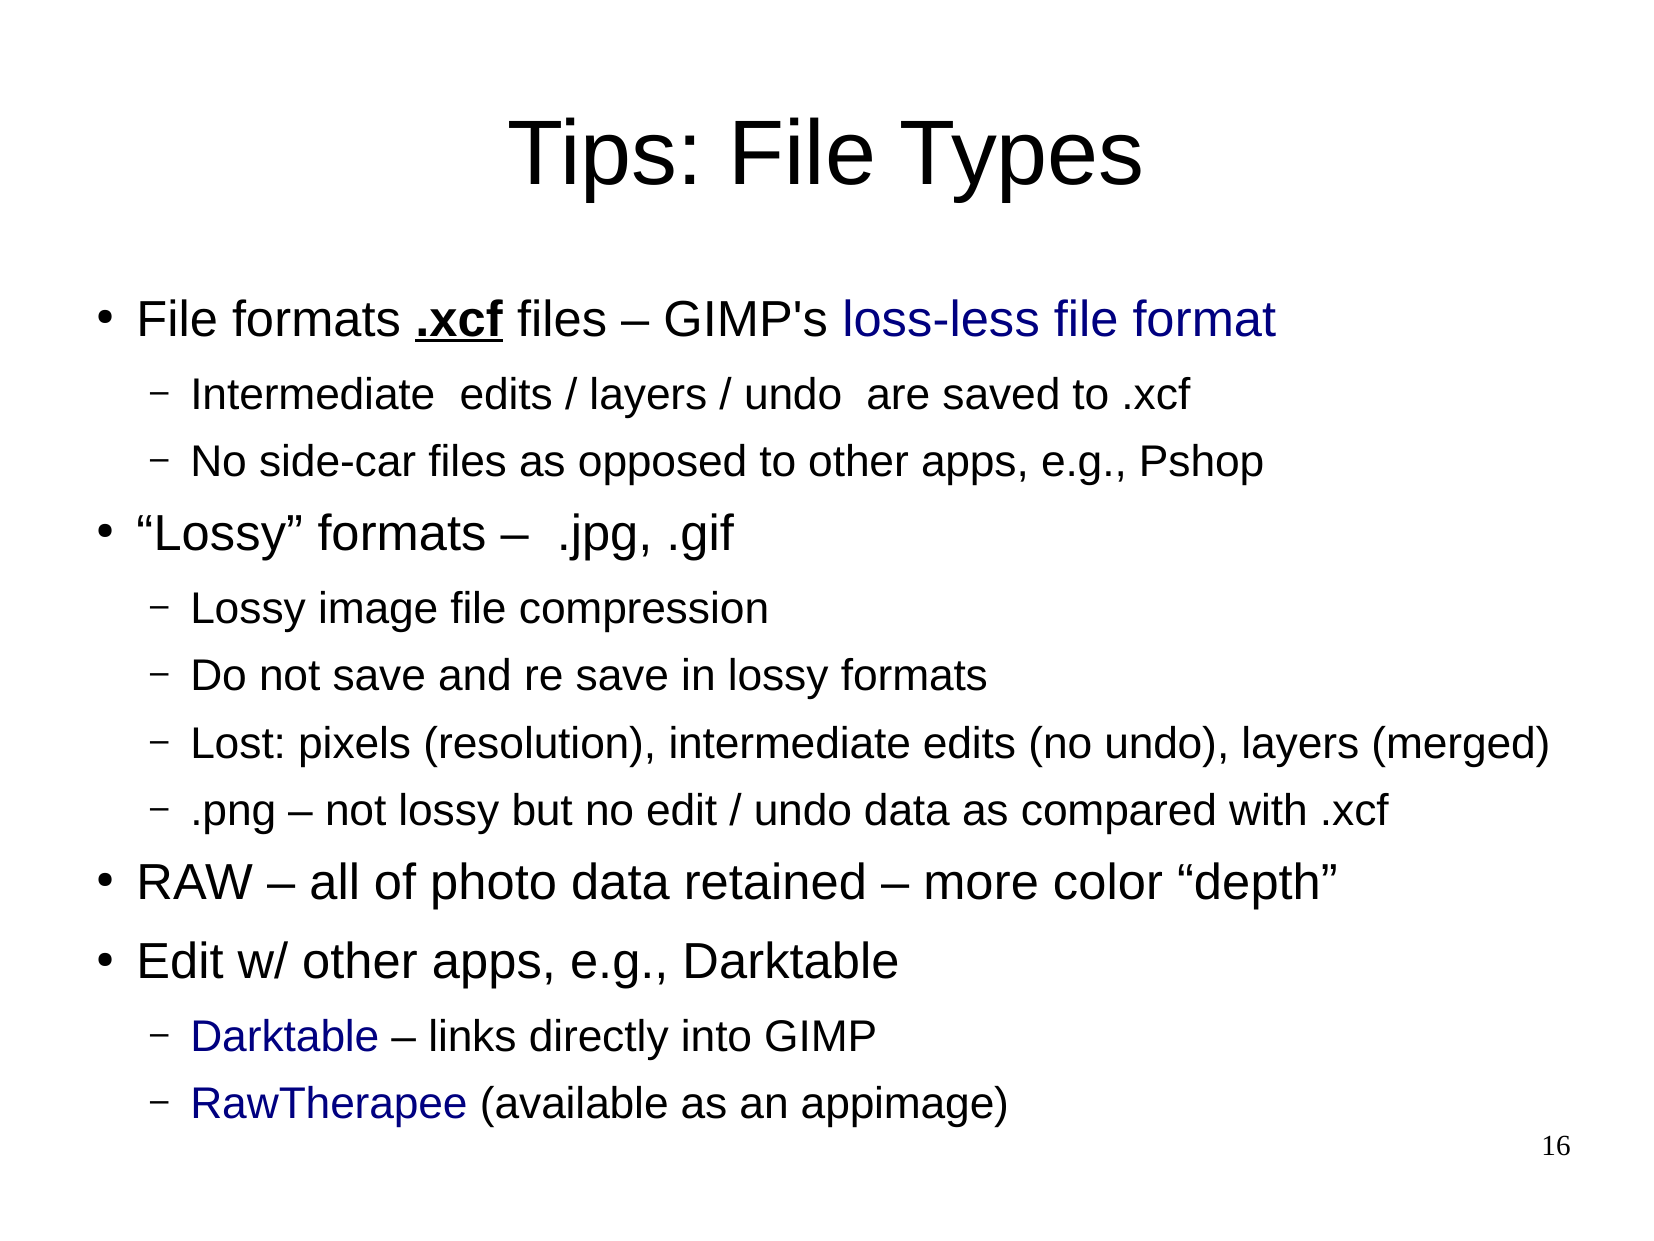

# Tips: File Types
File formats .xcf files – GIMP's loss-less file format
Intermediate edits / layers / undo are saved to .xcf
No side-car files as opposed to other apps, e.g., Pshop
“Lossy” formats – .jpg, .gif
Lossy image file compression
Do not save and re save in lossy formats
Lost: pixels (resolution), intermediate edits (no undo), layers (merged)
.png – not lossy but no edit / undo data as compared with .xcf
RAW – all of photo data retained – more color “depth”
Edit w/ other apps, e.g., Darktable
Darktable – links directly into GIMP
RawTherapee (available as an appimage)
16